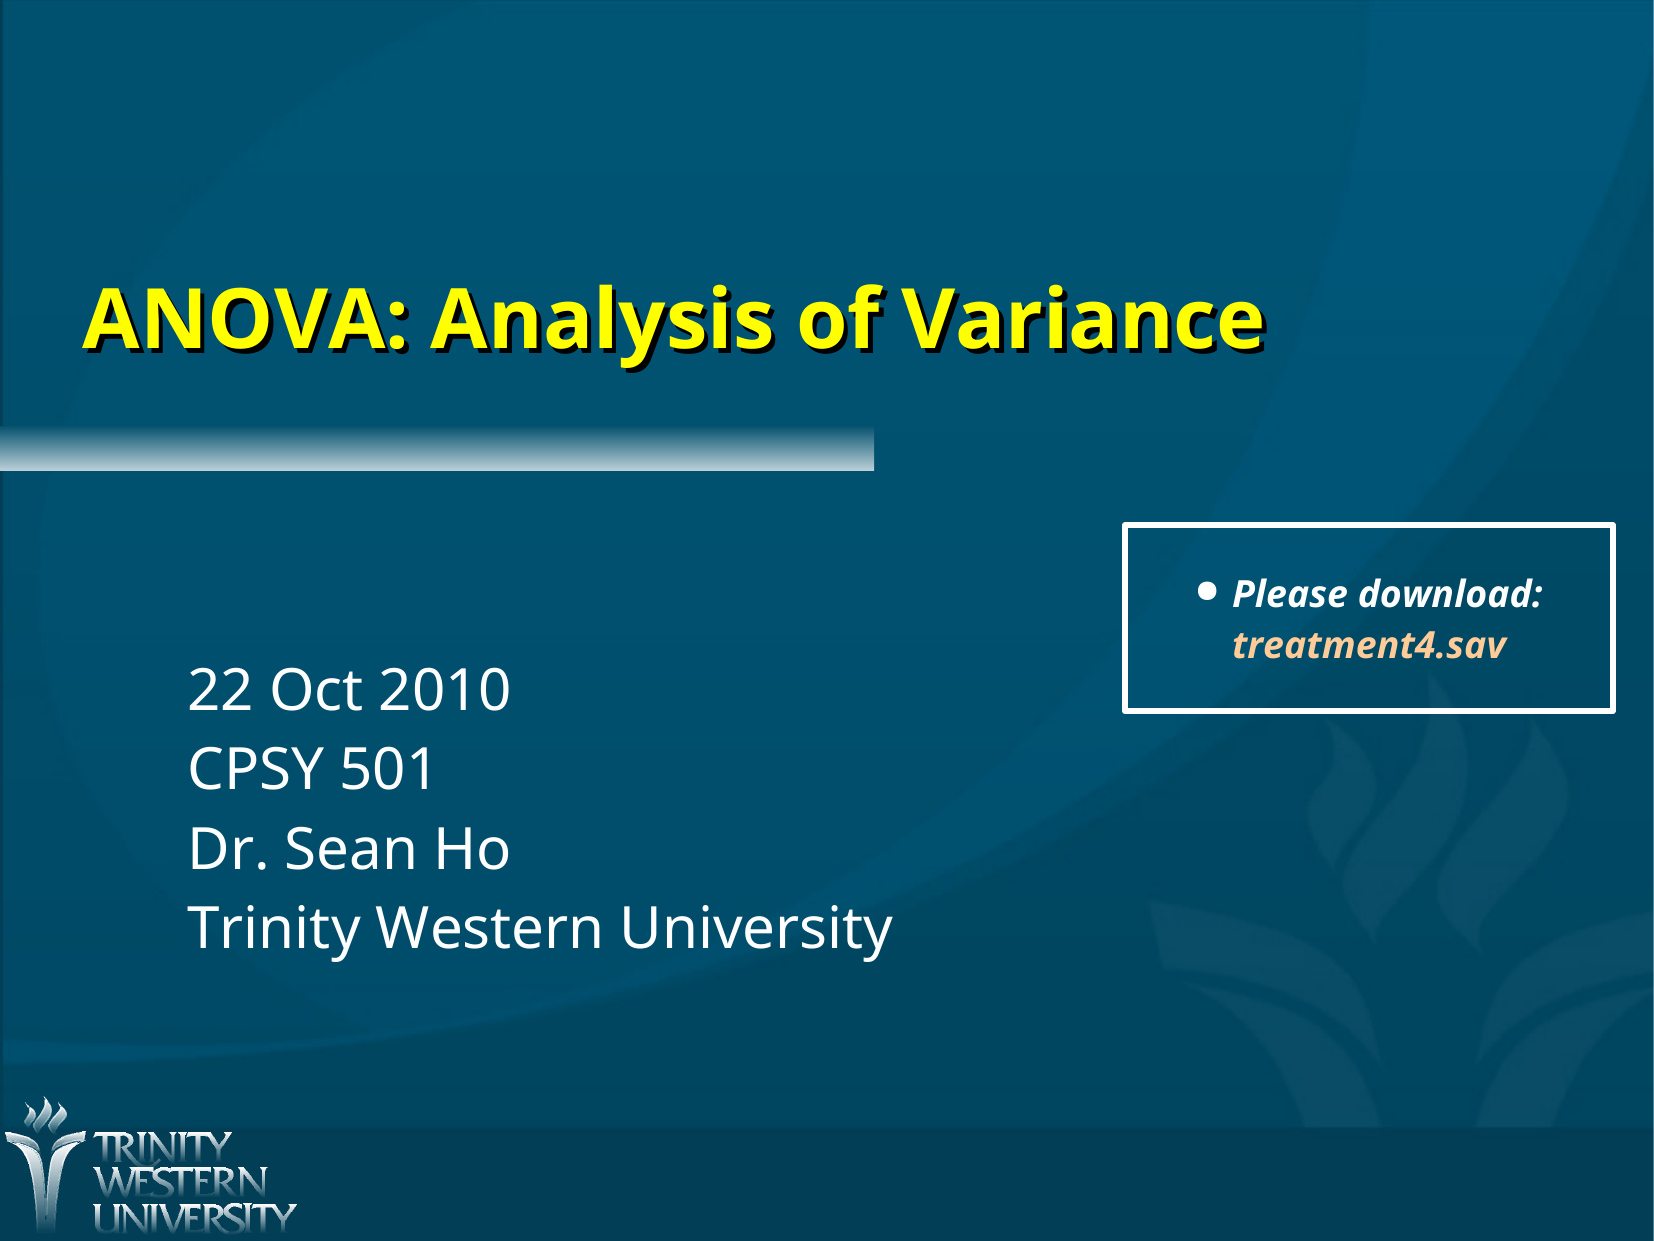

# ANOVA: Analysis of Variance
22 Oct 2010
CPSY 501
Dr. Sean Ho
Trinity Western University
Please download:
treatment4.sav